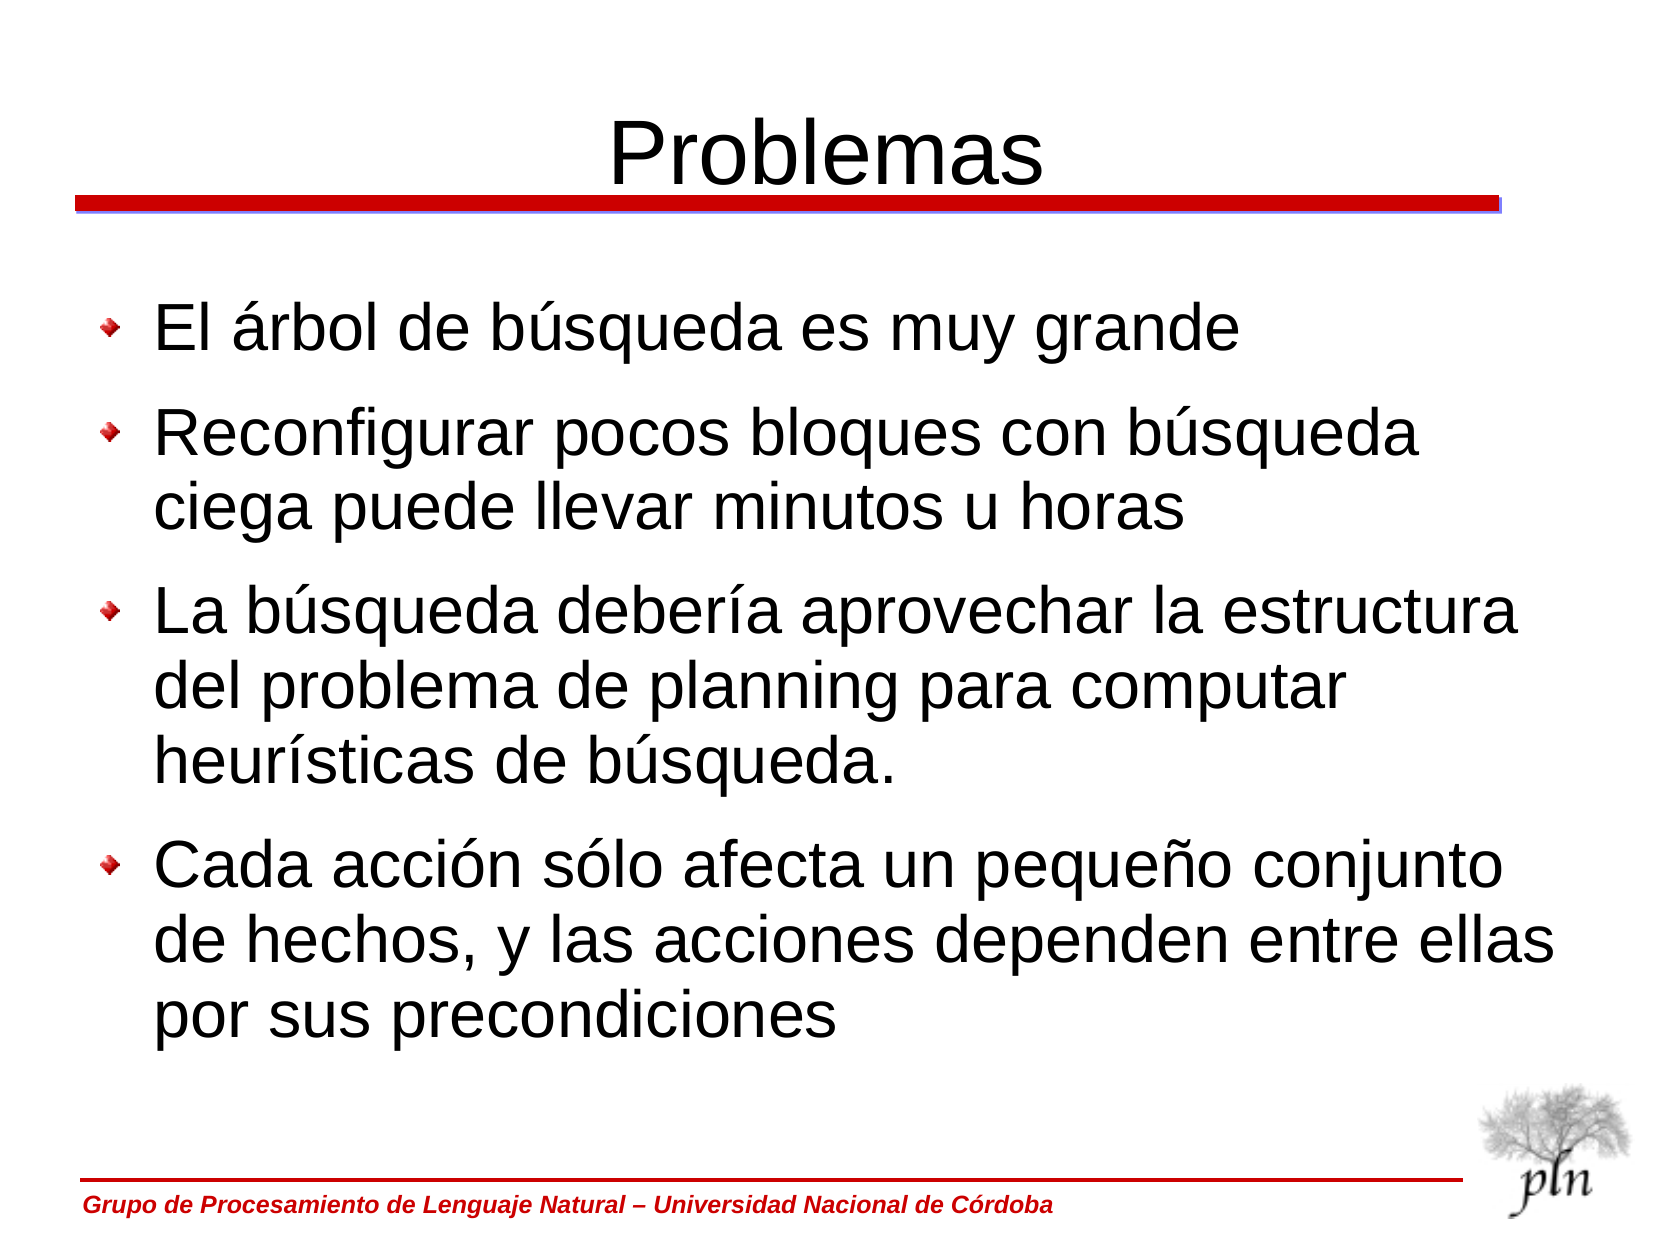

# Problemas
El árbol de búsqueda es muy grande
Reconfigurar pocos bloques con búsqueda ciega puede llevar minutos u horas
La búsqueda debería aprovechar la estructura del problema de planning para computar heurísticas de búsqueda.
Cada acción sólo afecta un pequeño conjunto de hechos, y las acciones dependen entre ellas por sus precondiciones